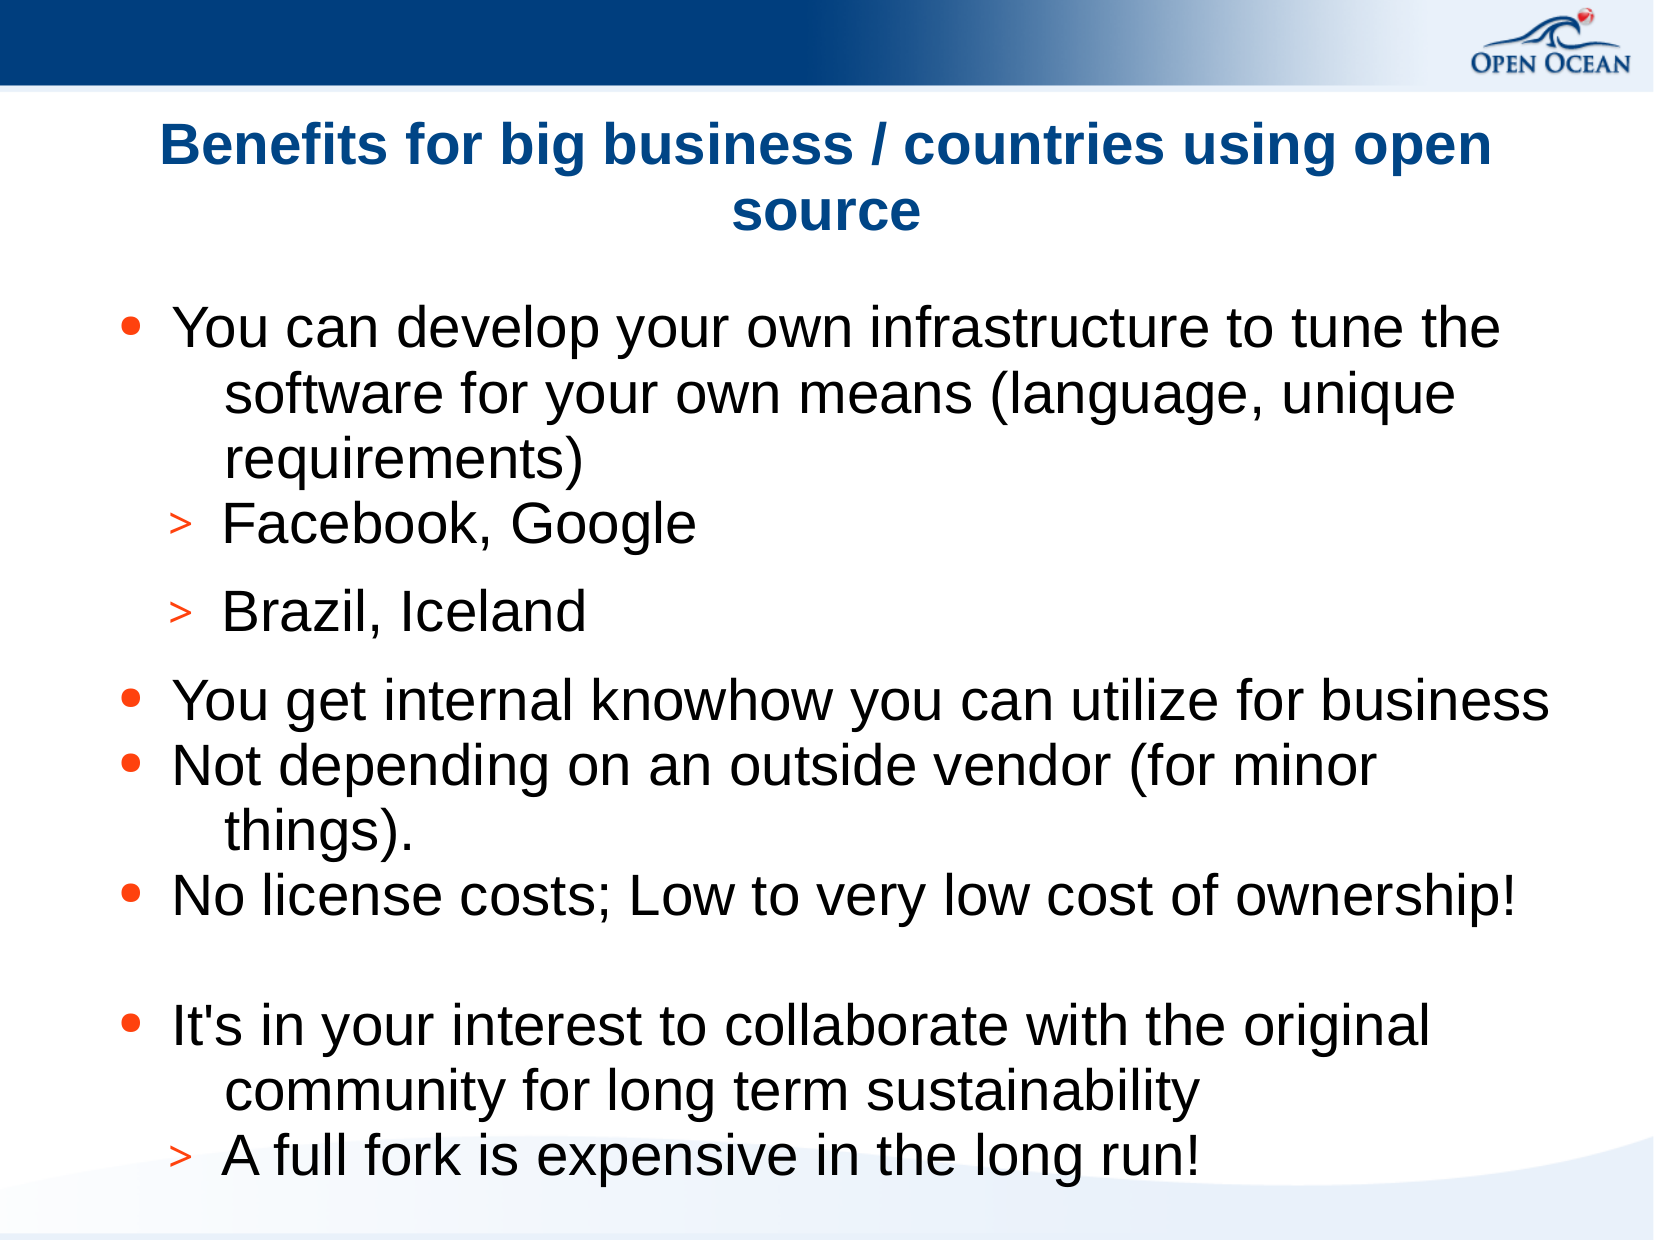

# Benefits for big business / countries using open source
You can develop your own infrastructure to tune the software for your own means (language, unique requirements)
Facebook, Google
Brazil, Iceland
You get internal knowhow you can utilize for business
Not depending on an outside vendor (for minor things).
No license costs; Low to very low cost of ownership!
It's in your interest to collaborate with the original community for long term sustainability
A full fork is expensive in the long run!